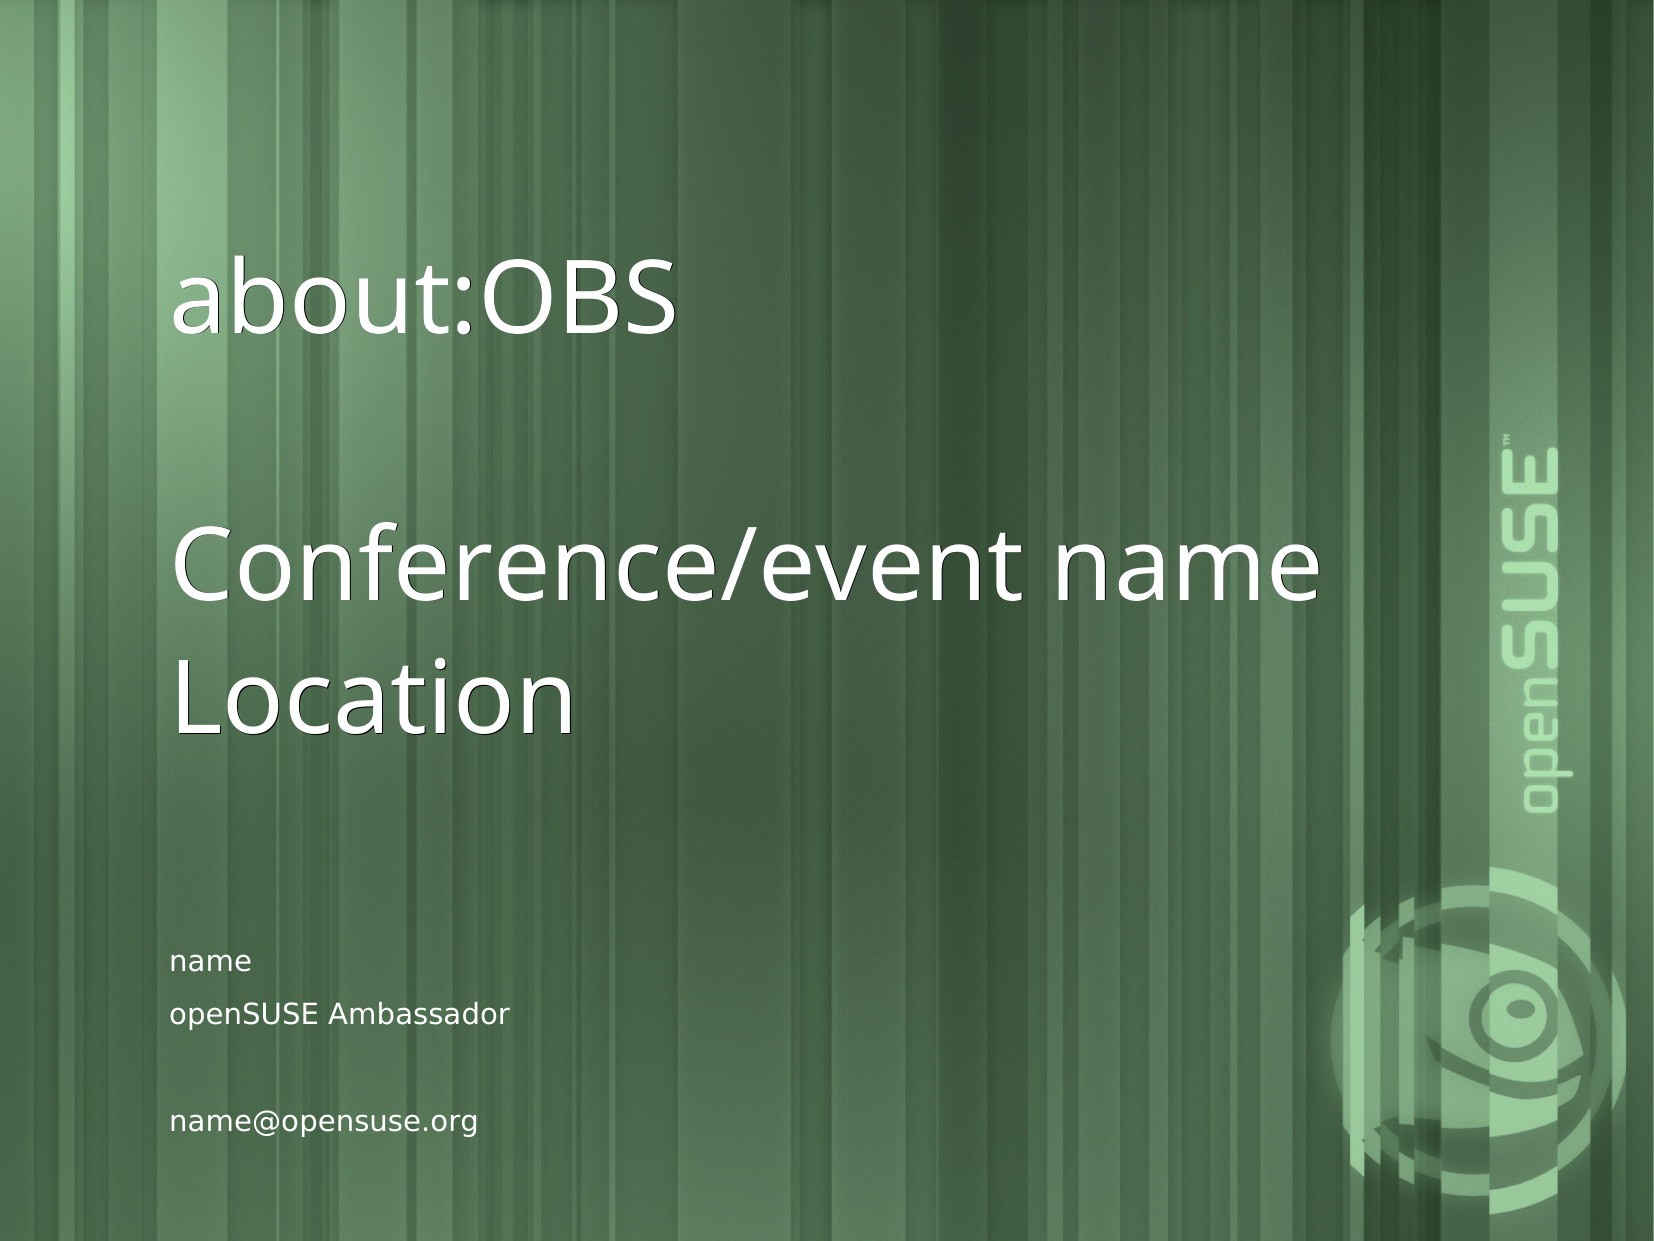

# about:OBS Conference/event name Location
name
openSUSE Ambassador
name@opensuse.org